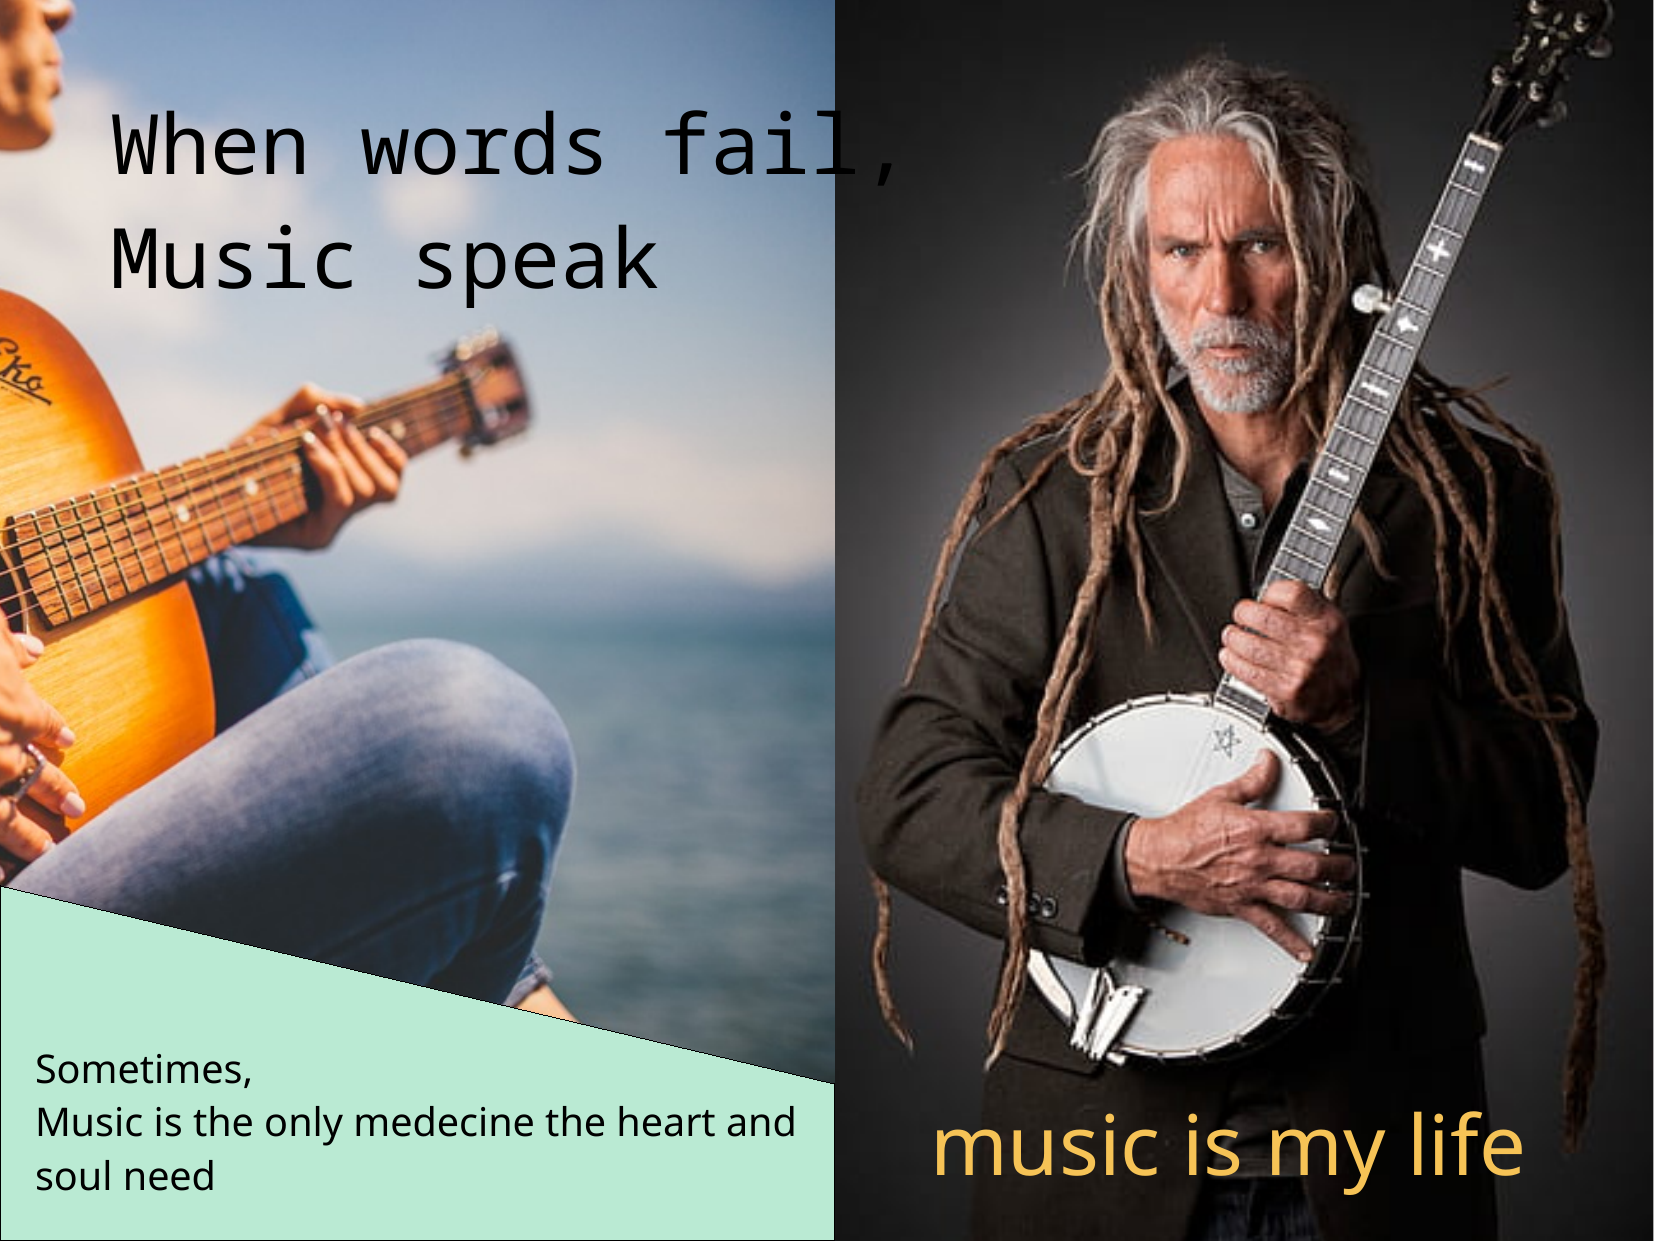

When words fail,
Music speak
Sometimes,
Music is the only medecine the heart and soul need
music is my life